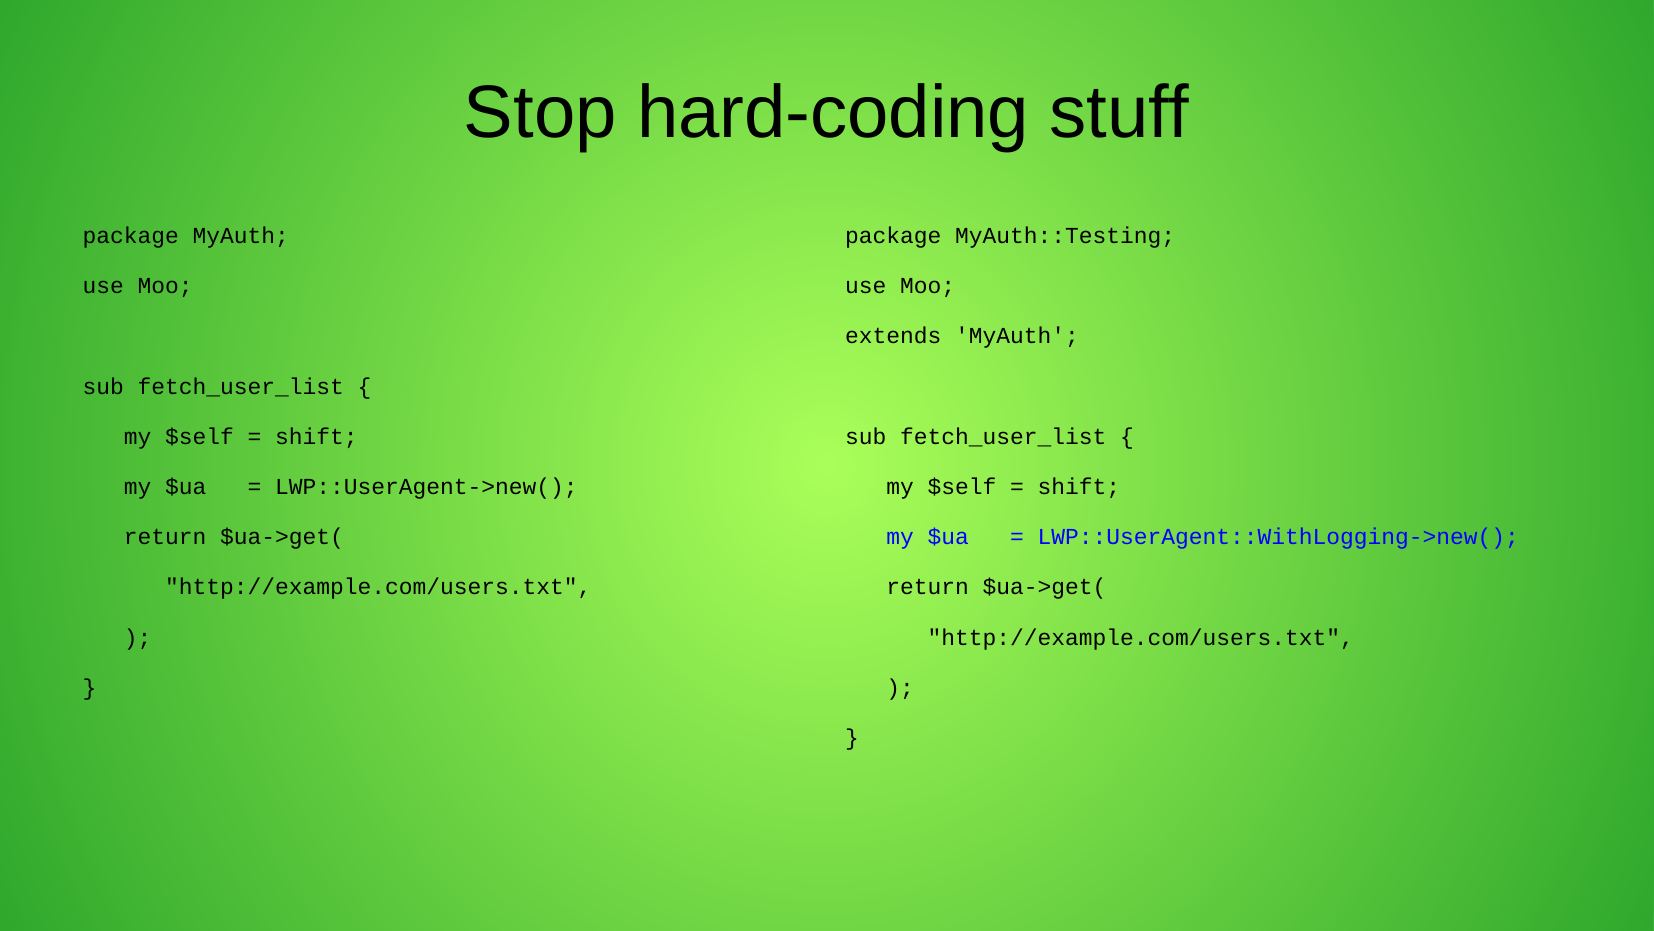

# Stop hard-coding stuff
package MyAuth;
use Moo;
sub fetch_user_list {
 my $self = shift;
 my $ua = LWP::UserAgent->new();
 return $ua->get(
 "http://example.com/users.txt",
 );
}
package MyAuth::Testing;
use Moo;
extends 'MyAuth';
sub fetch_user_list {
 my $self = shift;
 my $ua = LWP::UserAgent::WithLogging->new();
 return $ua->get(
 "http://example.com/users.txt",
 );
}